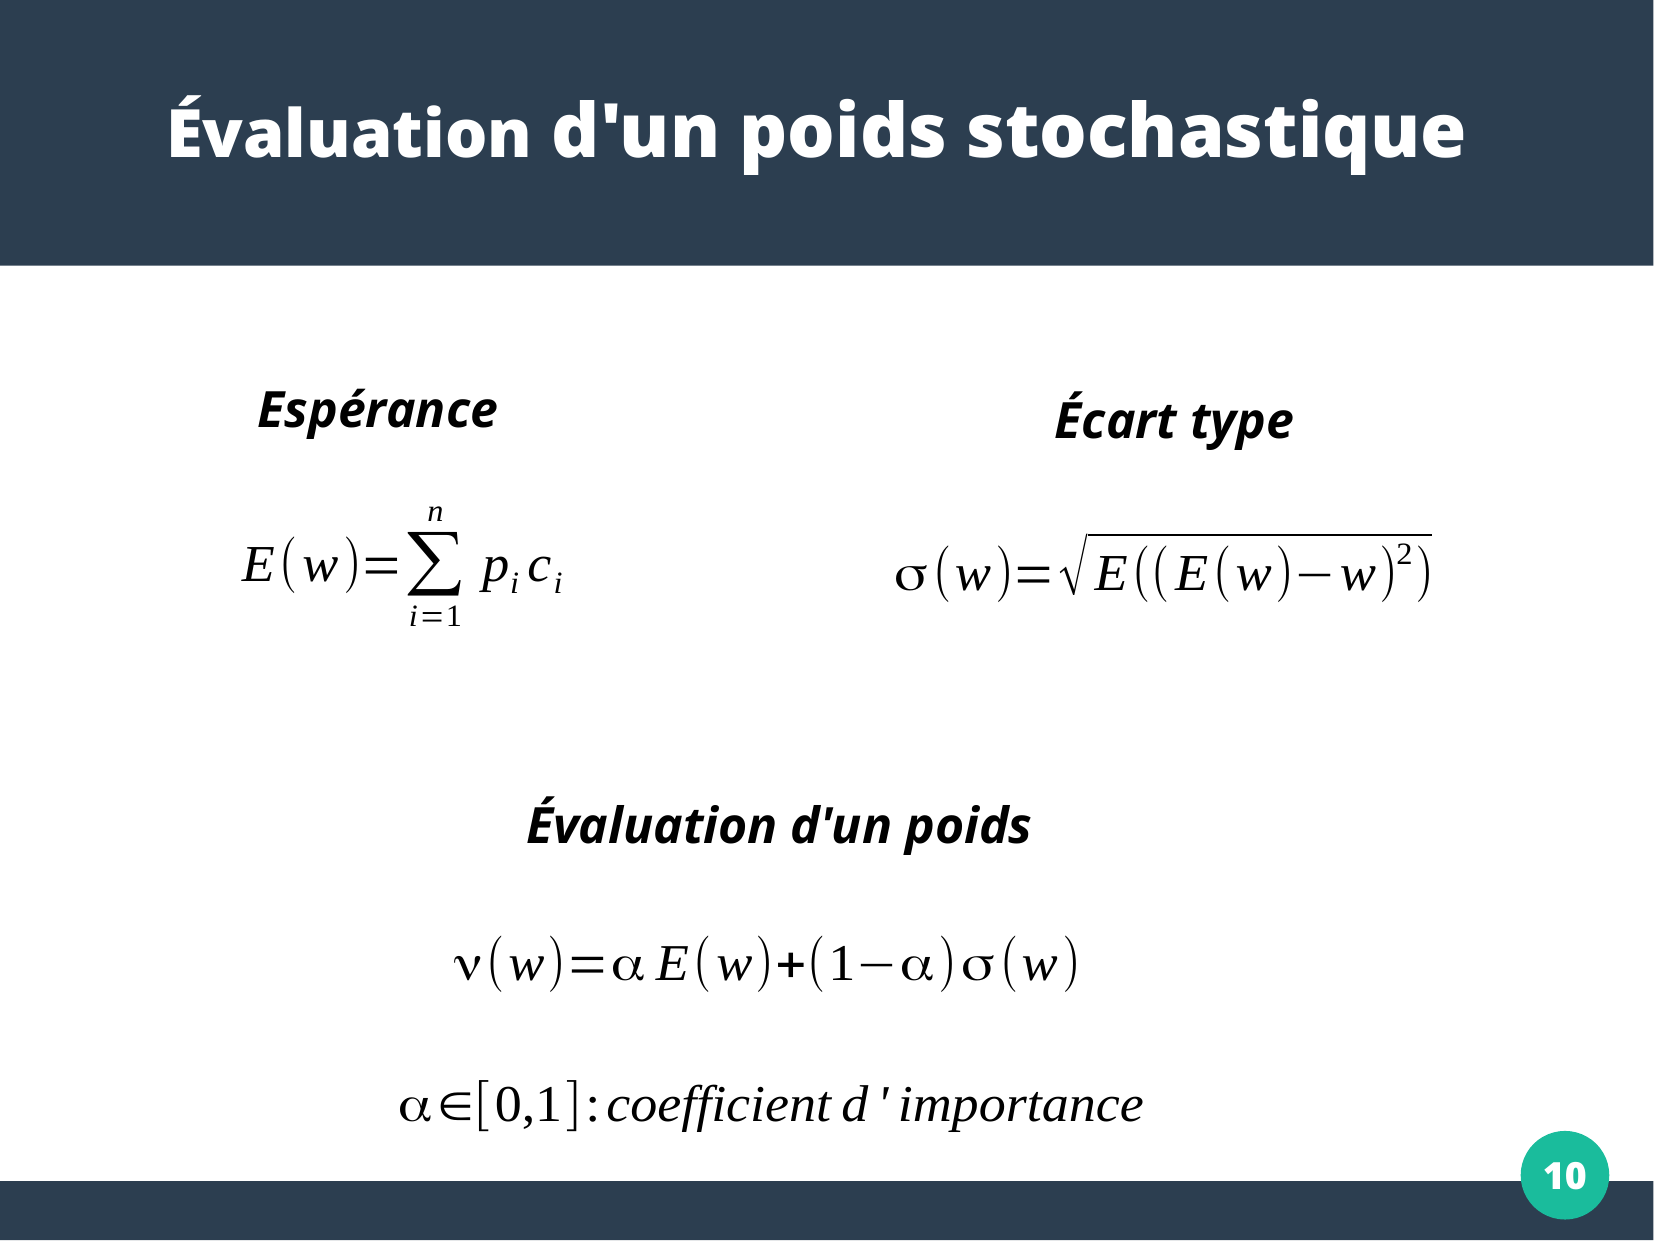

# Évaluation d'un poids stochastique
Espérance
Écart type
Évaluation d'un poids
10